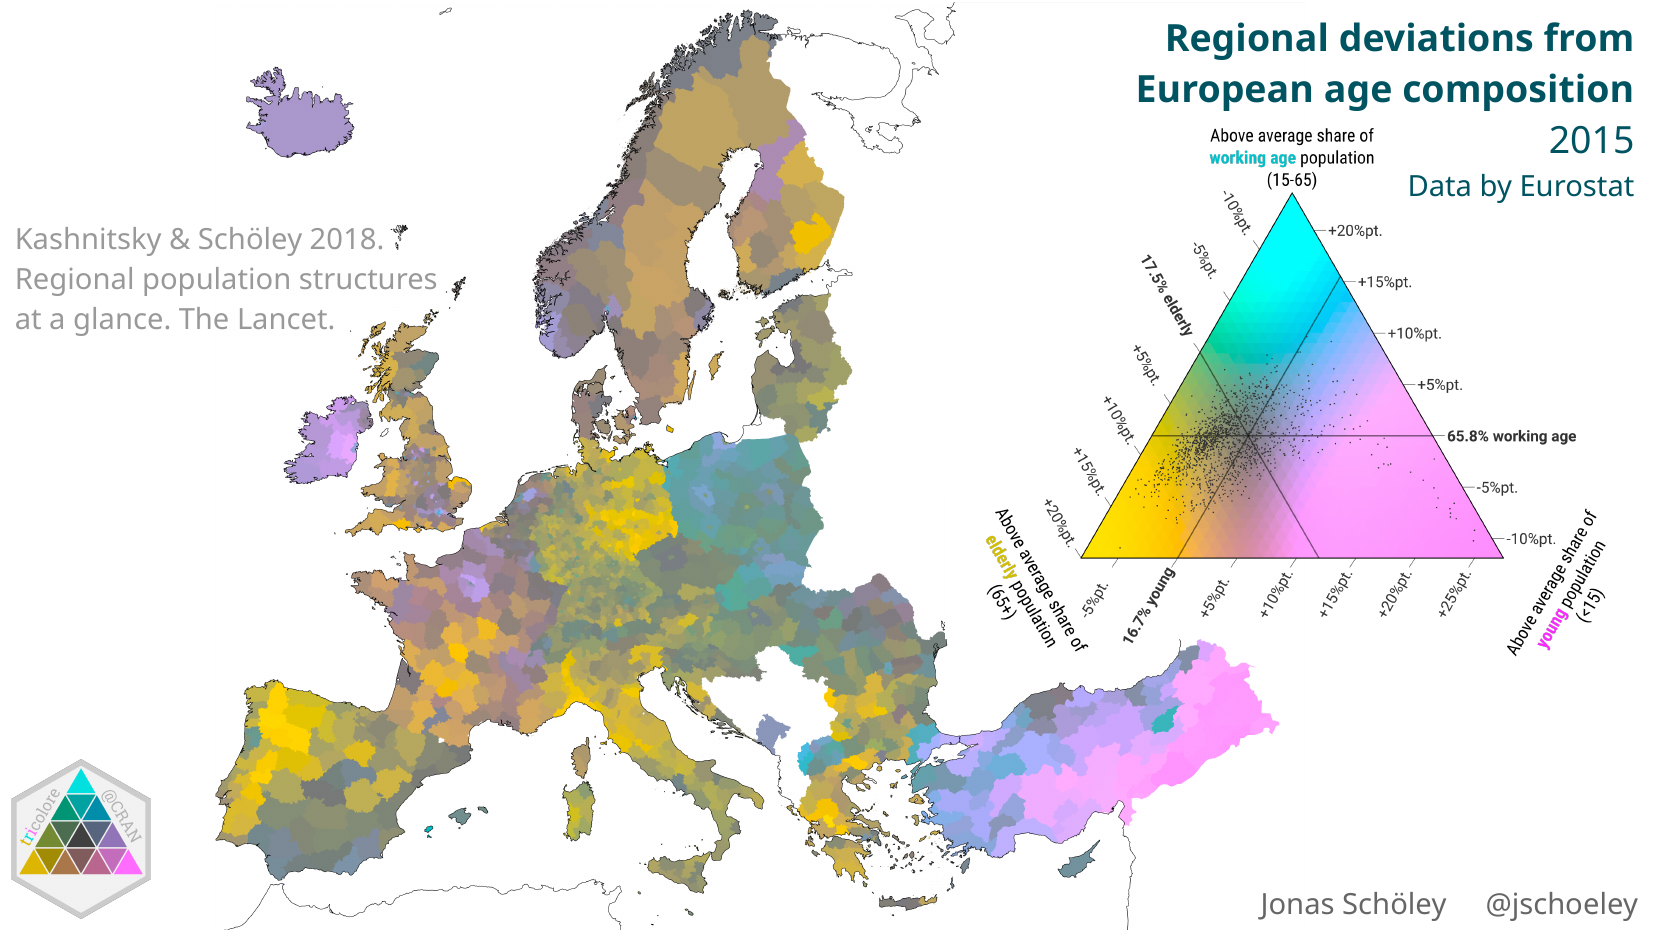

Regional deviations from European age composition 2015
Data by Eurostat
Kashnitsky & Schöley 2018.
Regional population structures at a glance. The Lancet.
Jonas Schöley	@jschoeley